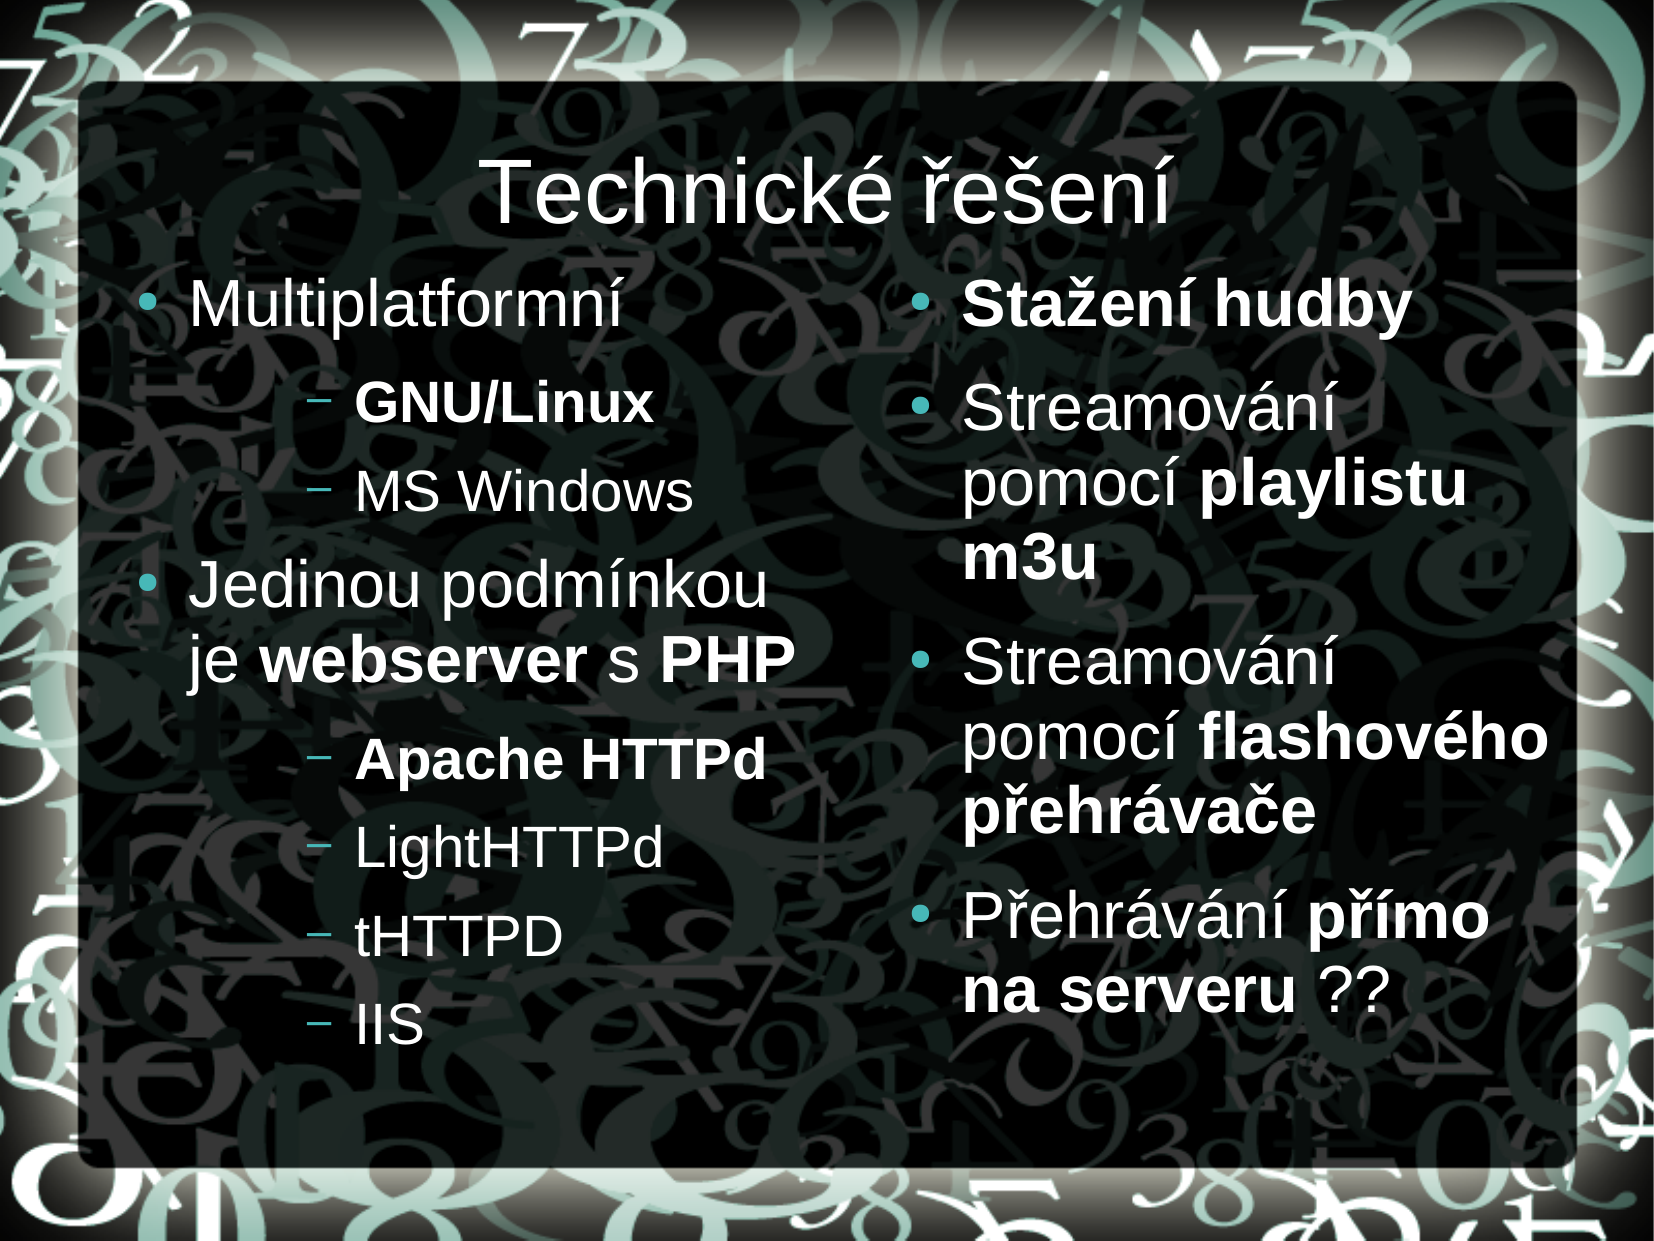

# Technické řešení
Multiplatformní
GNU/Linux
MS Windows
Jedinou podmínkou je webserver s PHP
Apache HTTPd
LightHTTPd
tHTTPD
IIS
Stažení hudby
Streamování pomocí playlistu m3u
Streamování pomocí flashového přehrávače
Přehrávání přímo na serveru ??